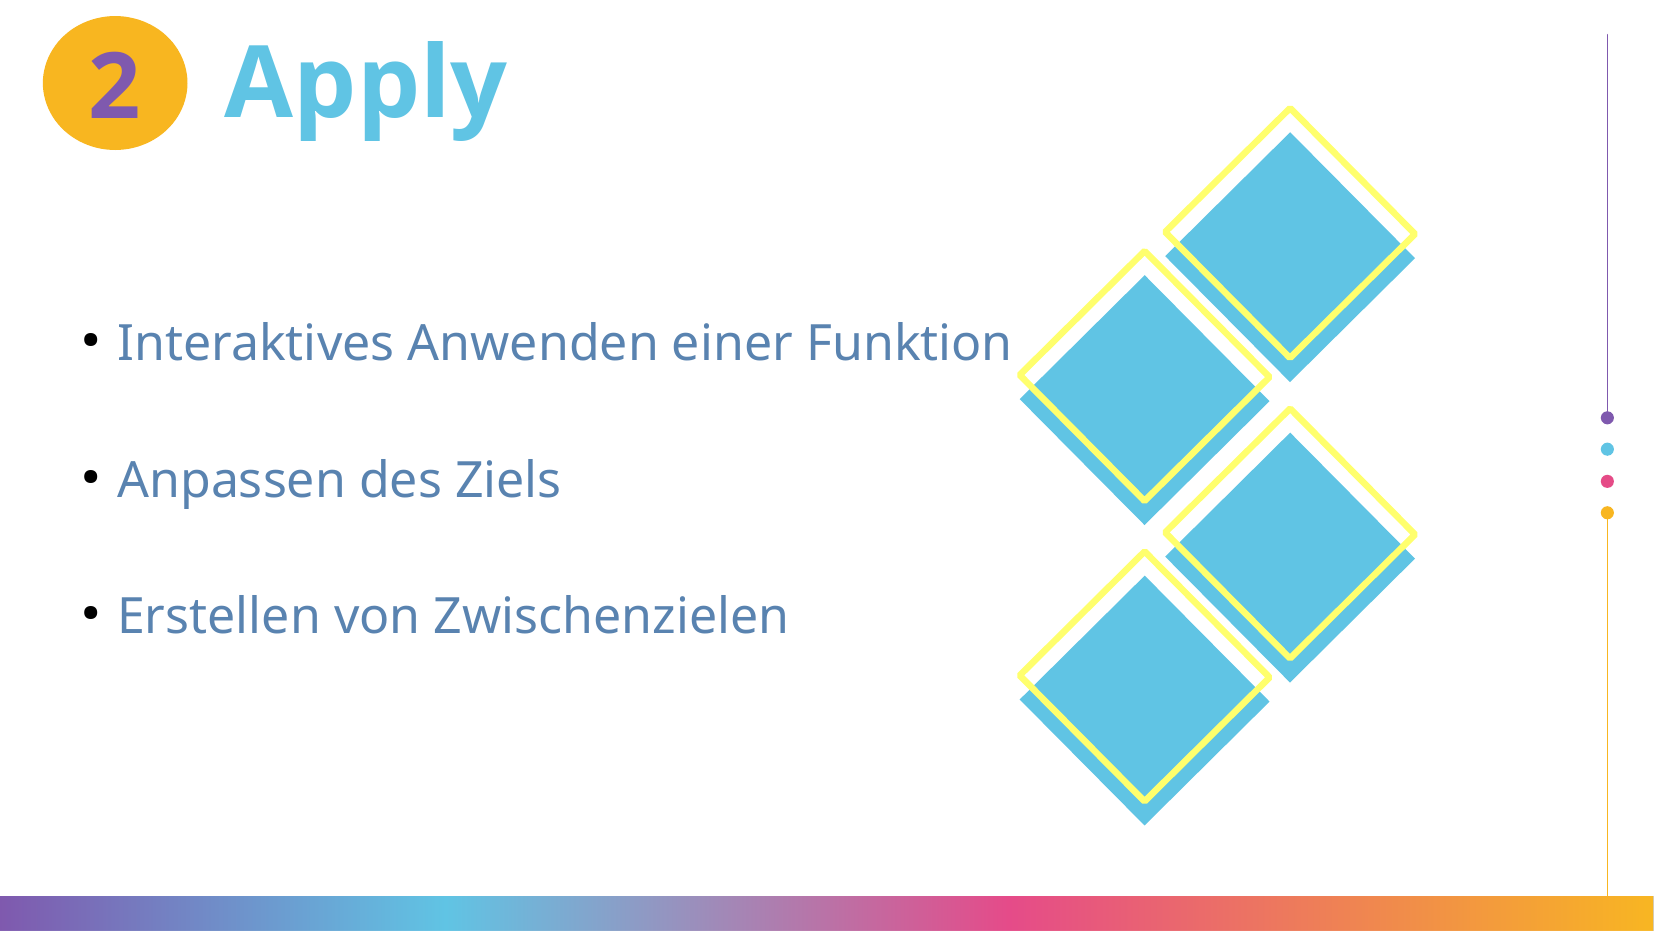

# Apply
2
Interaktives Anwenden einer Funktion
Anpassen des Ziels
Erstellen von Zwischenzielen